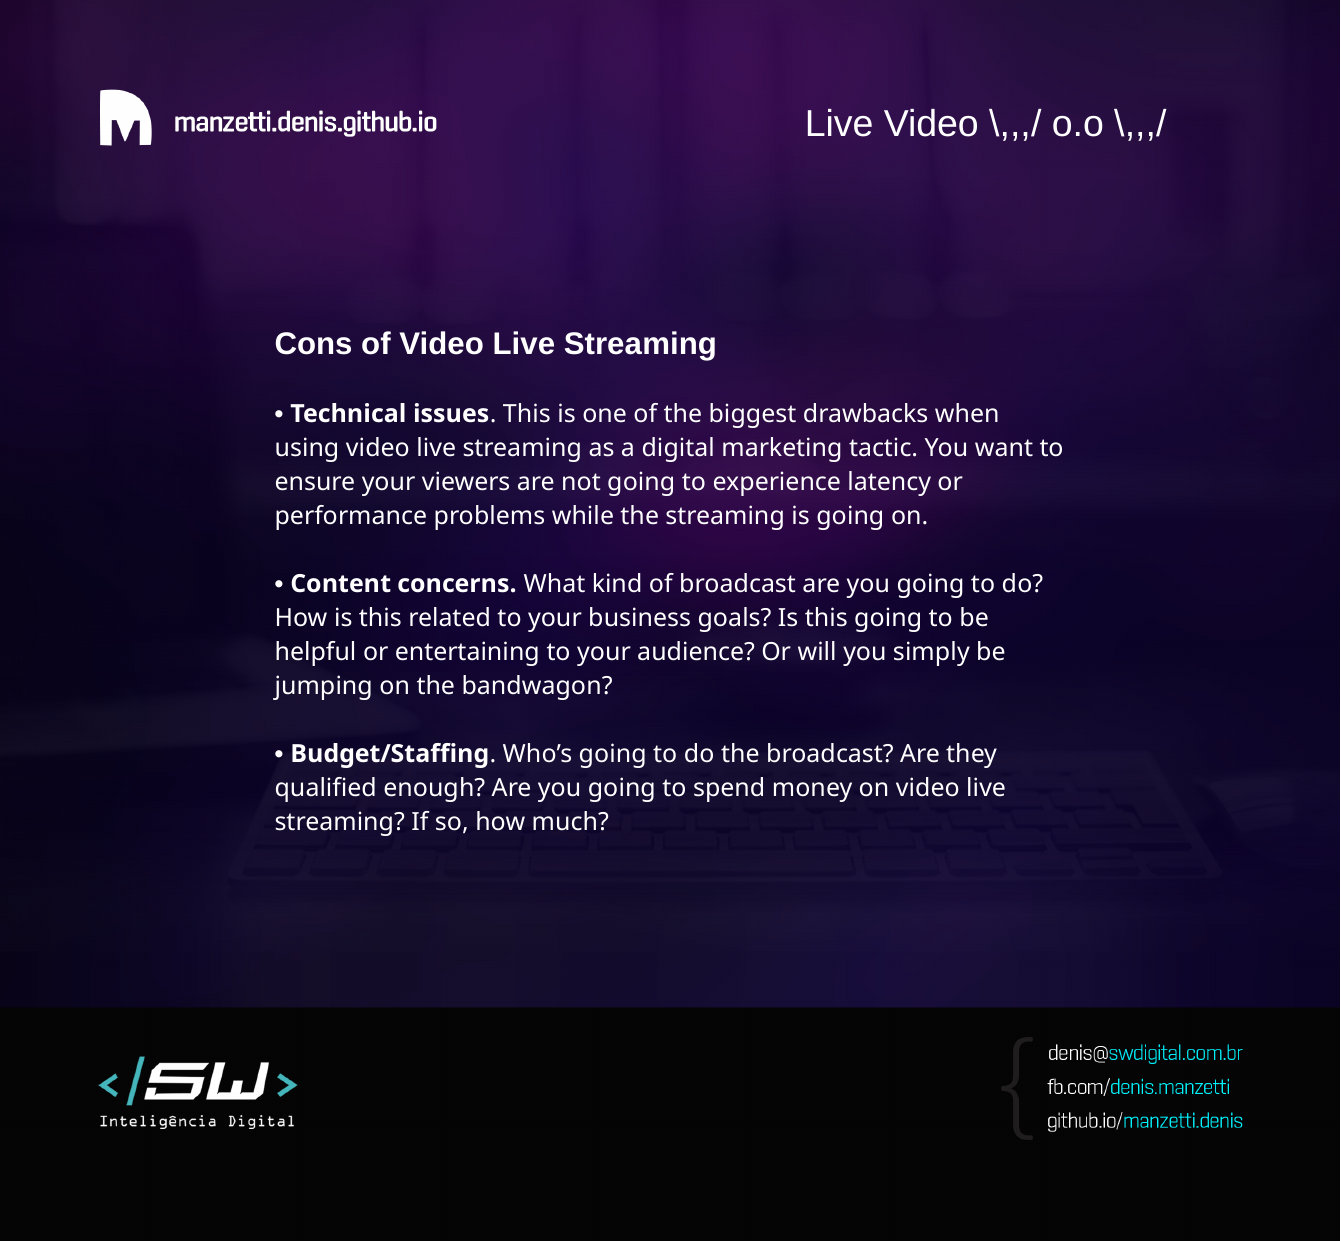

Live Video \,,,/ o.o \,,,/
Cons of Video Live Streaming
• Technical issues. This is one of the biggest drawbacks when using video live streaming as a digital marketing tactic. You want to ensure your viewers are not going to experience latency or performance problems while the streaming is going on.
• Content concerns. What kind of broadcast are you going to do? How is this related to your business goals? Is this going to be helpful or entertaining to your audience? Or will you simply be jumping on the bandwagon?
• Budget/Staffing. Who’s going to do the broadcast? Are they qualified enough? Are you going to spend money on video live streaming? If so, how much?